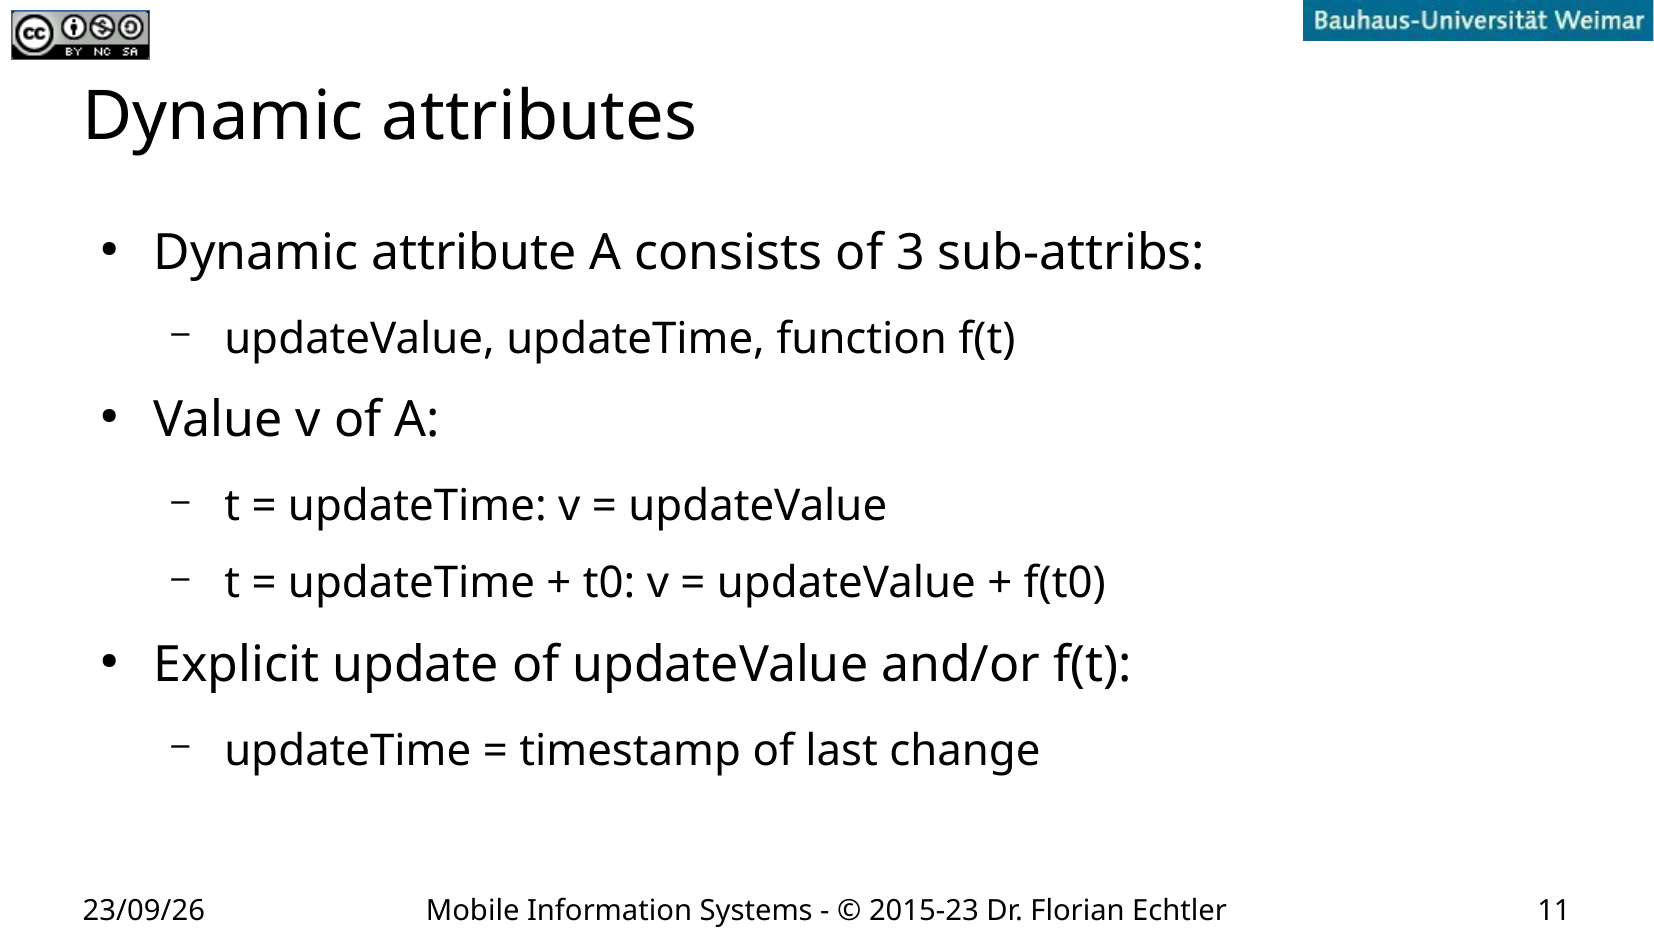

# Dynamic attributes
Dynamic attribute A consists of 3 sub-attribs:
updateValue, updateTime, function f(t)
Value v of A:
t = updateTime: v = updateValue
t = updateTime + t0: v = updateValue + f(t0)
Explicit update of updateValue and/or f(t):
updateTime = timestamp of last change
Mobile Information Systems - © 2015-23 Dr. Florian Echtler
11